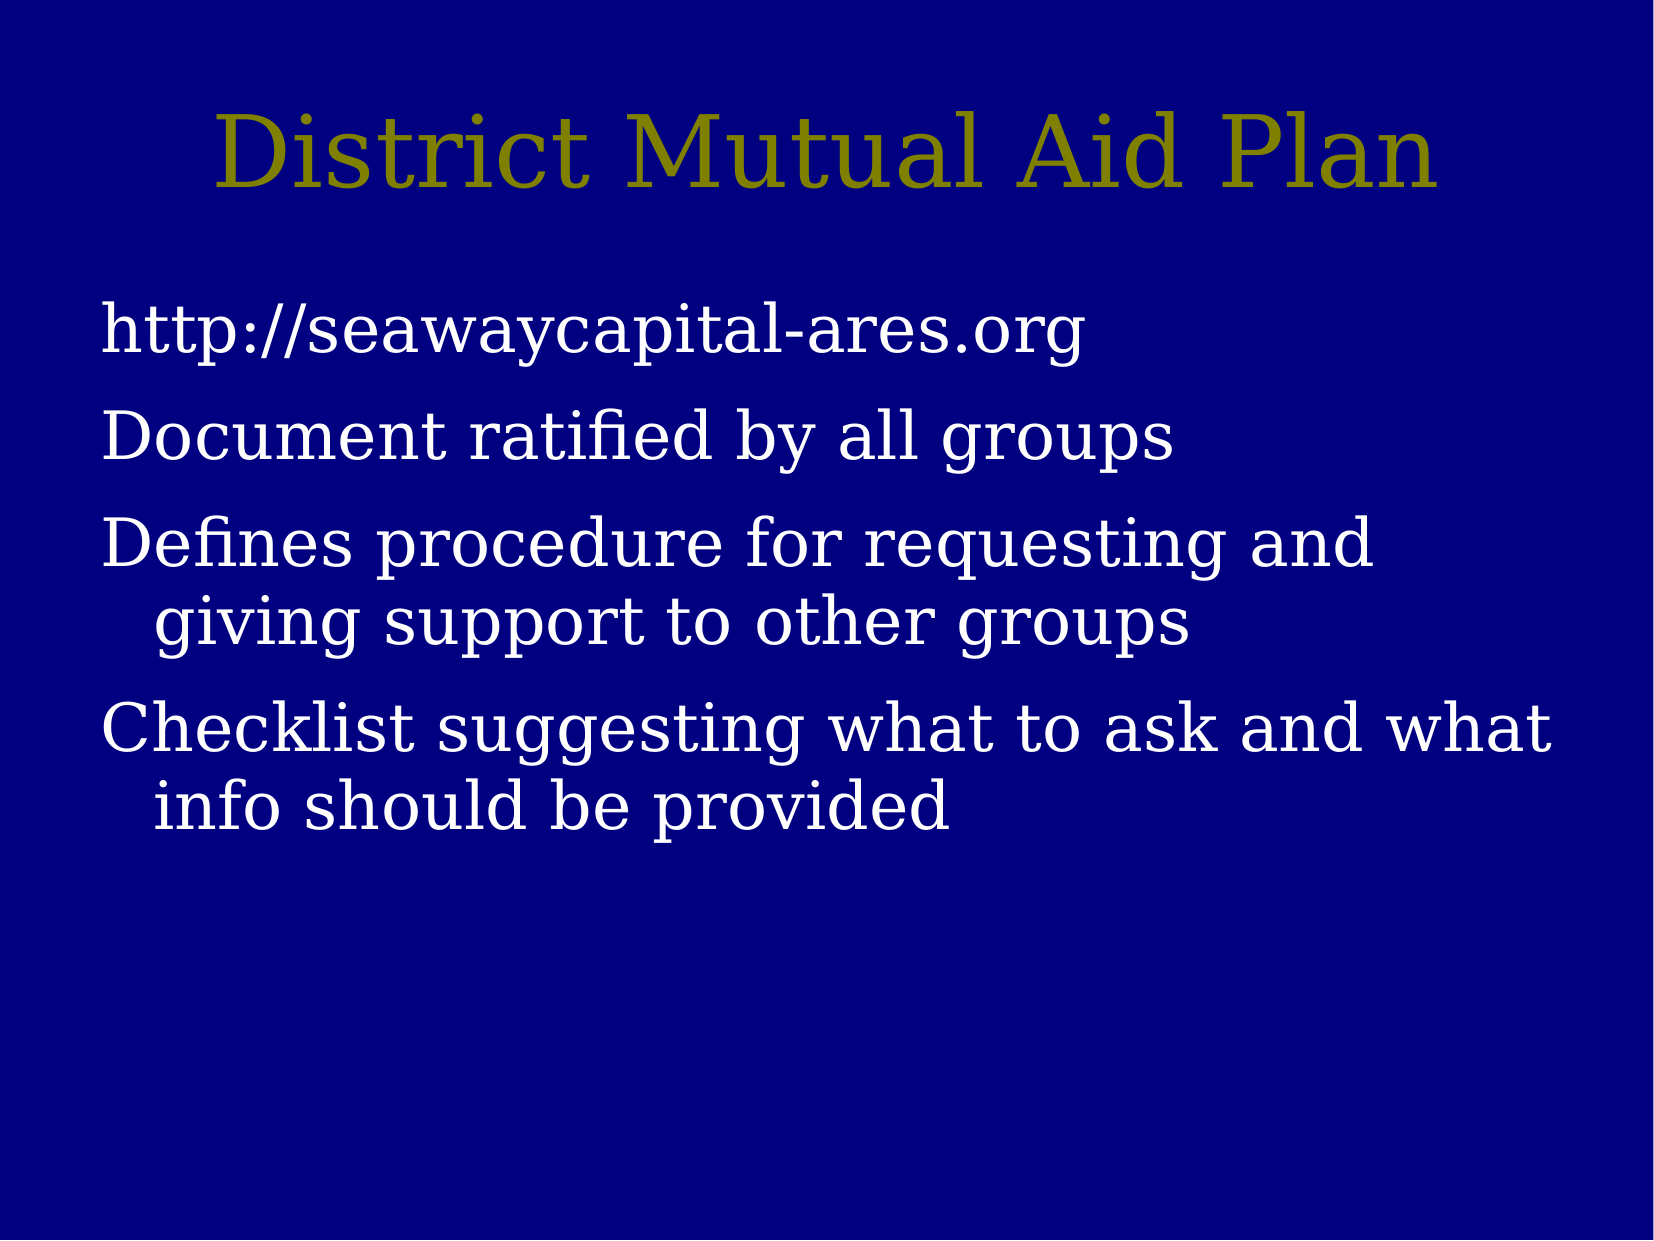

# District Mutual Aid Plan
http://seawaycapital-ares.org
Document ratified by all groups
Defines procedure for requesting and giving support to other groups
Checklist suggesting what to ask and what info should be provided